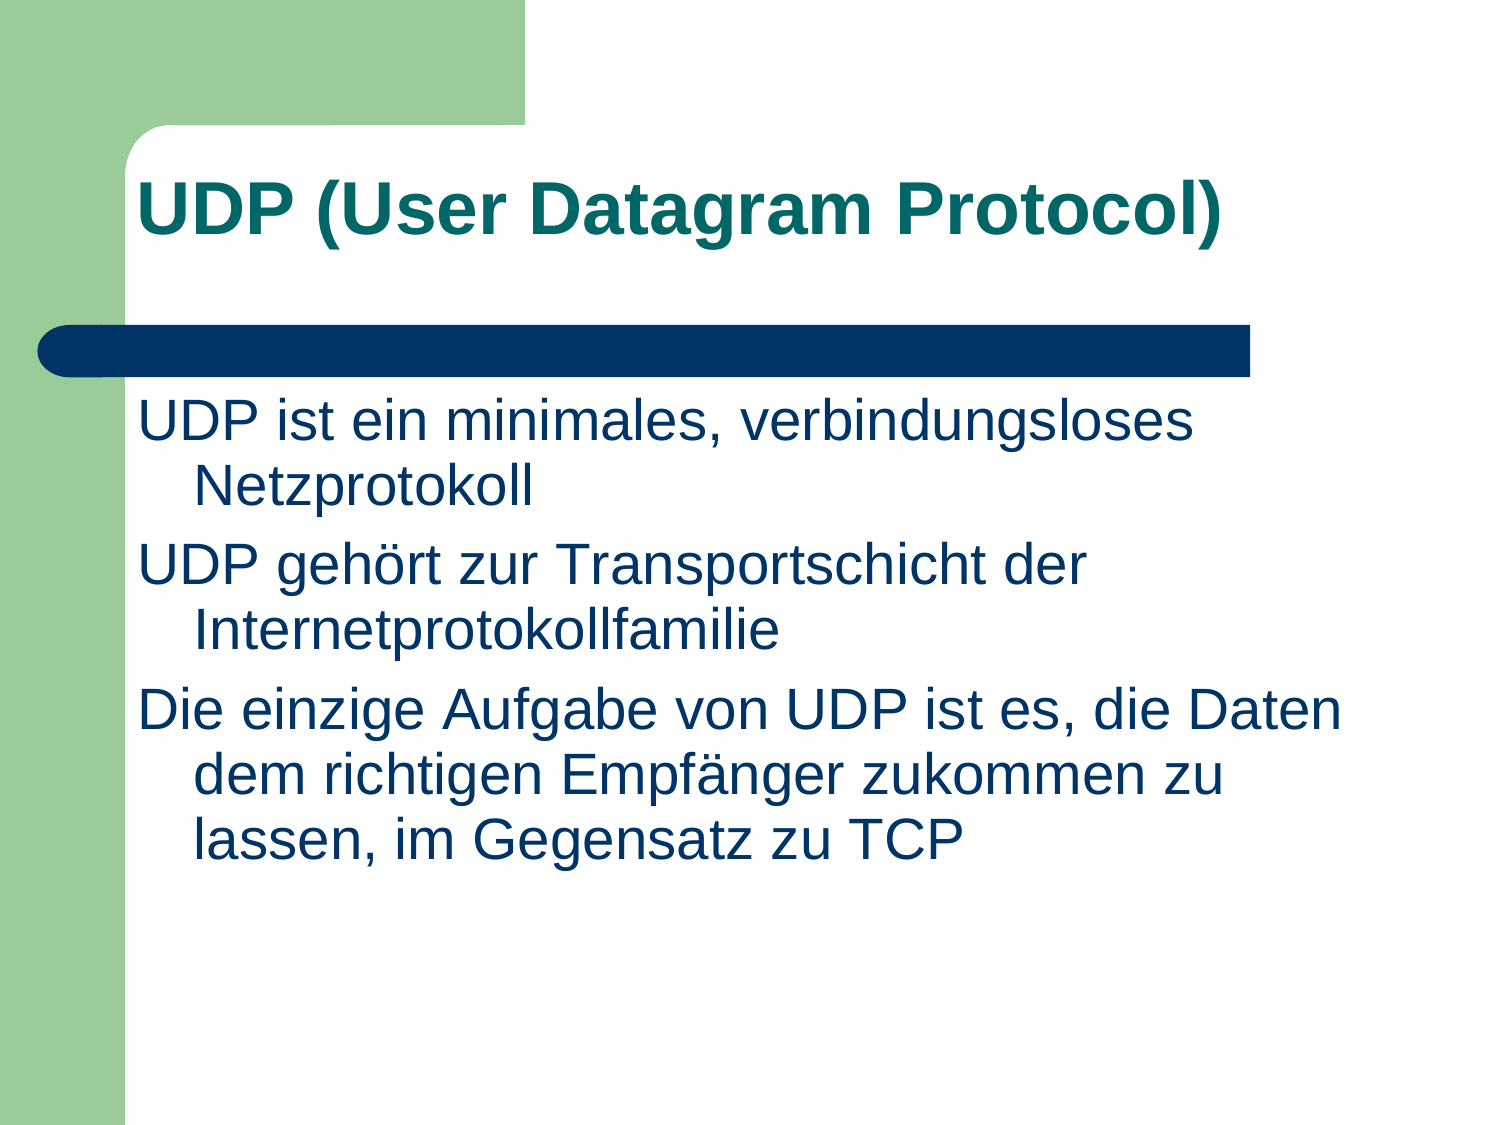

# UDP (User Datagram Protocol)
UDP ist ein minimales, verbindungsloses Netzprotokoll
UDP gehört zur Transportschicht der Internetprotokollfamilie
Die einzige Aufgabe von UDP ist es, die Daten dem richtigen Empfänger zukommen zu lassen, im Gegensatz zu TCP